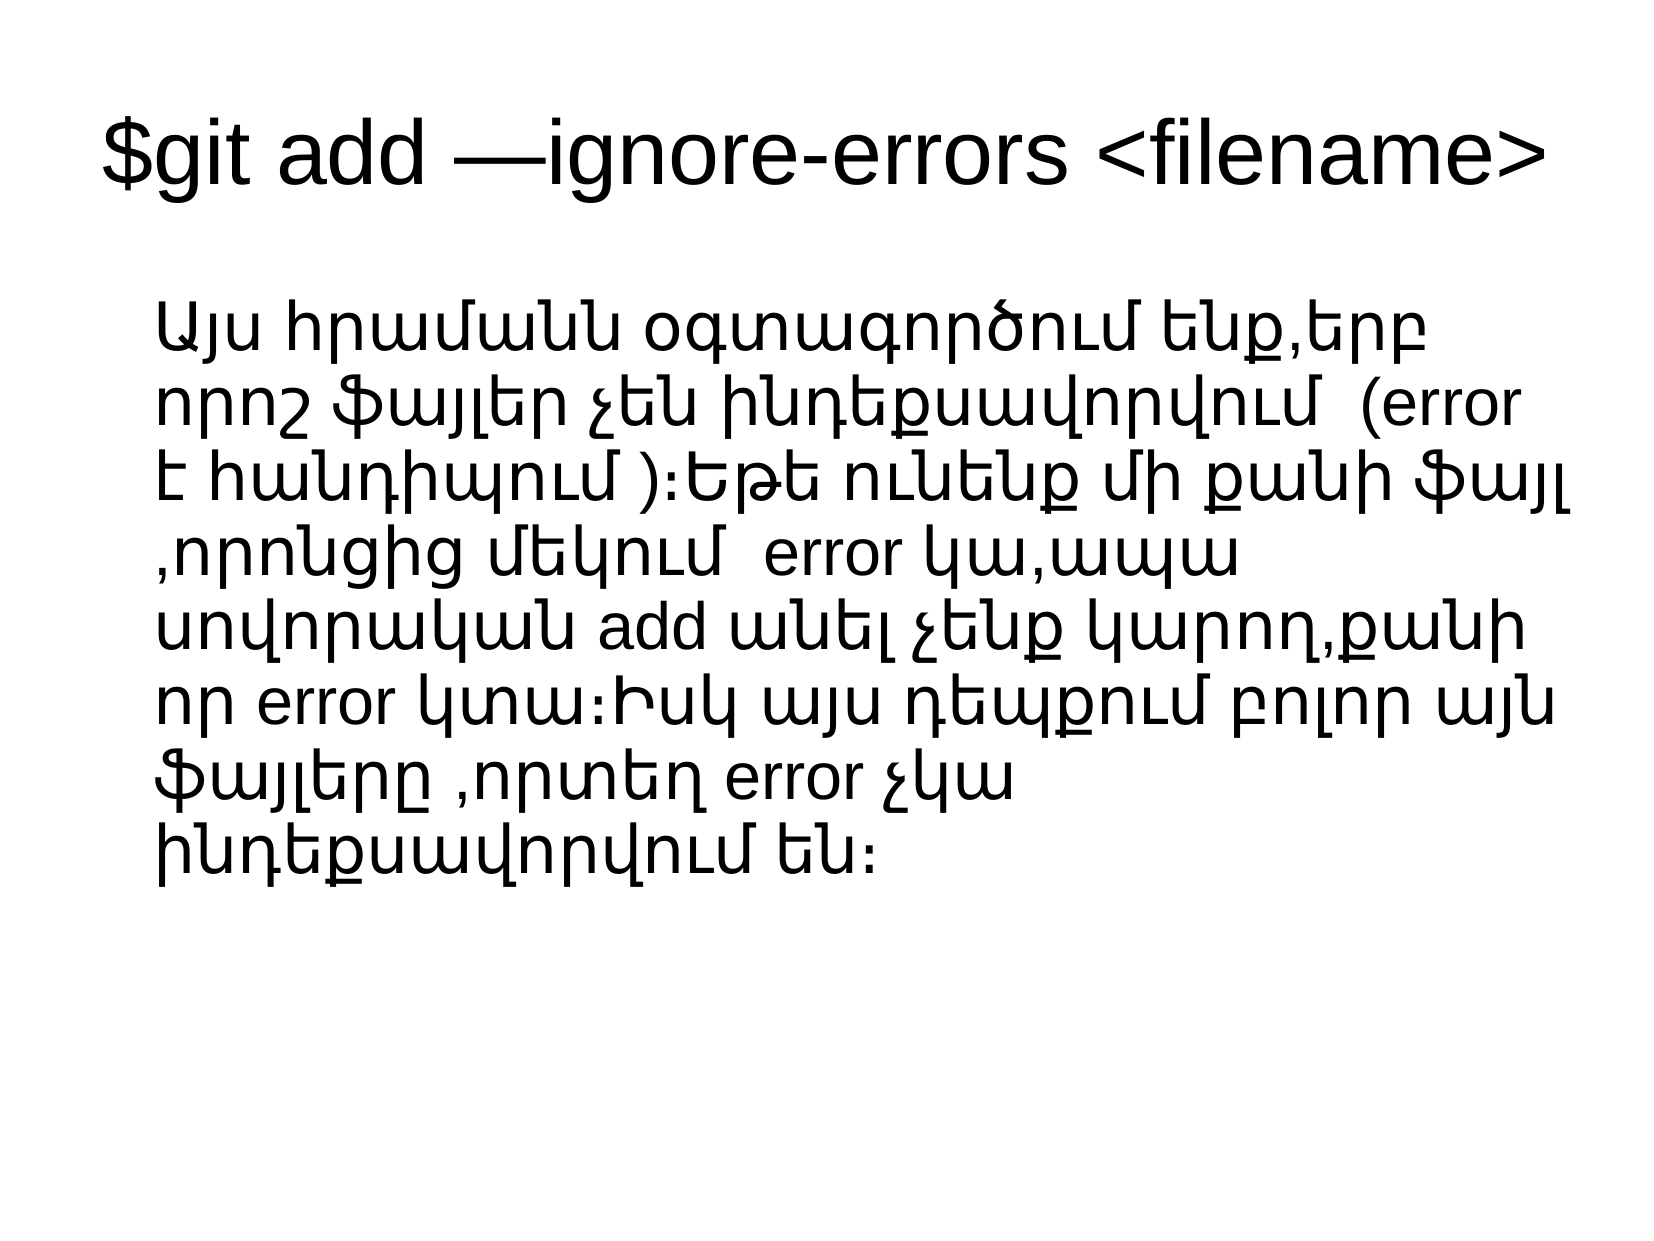

# $git add —ignore-errors <filename>
Այս հրամանն օգտագործում ենք,երբ որոշ ֆայլեր չեն ինդեքսավորվում (error է հանդիպում )։Եթե ունենք մի քանի ֆայլ ,որոնցից մեկում error կա,ապա սովորական add անել չենք կարող,քանի որ error կտա։Իսկ այս դեպքում բոլոր այն ֆայլերը ,որտեղ error չկա ինդեքսավորվում են։